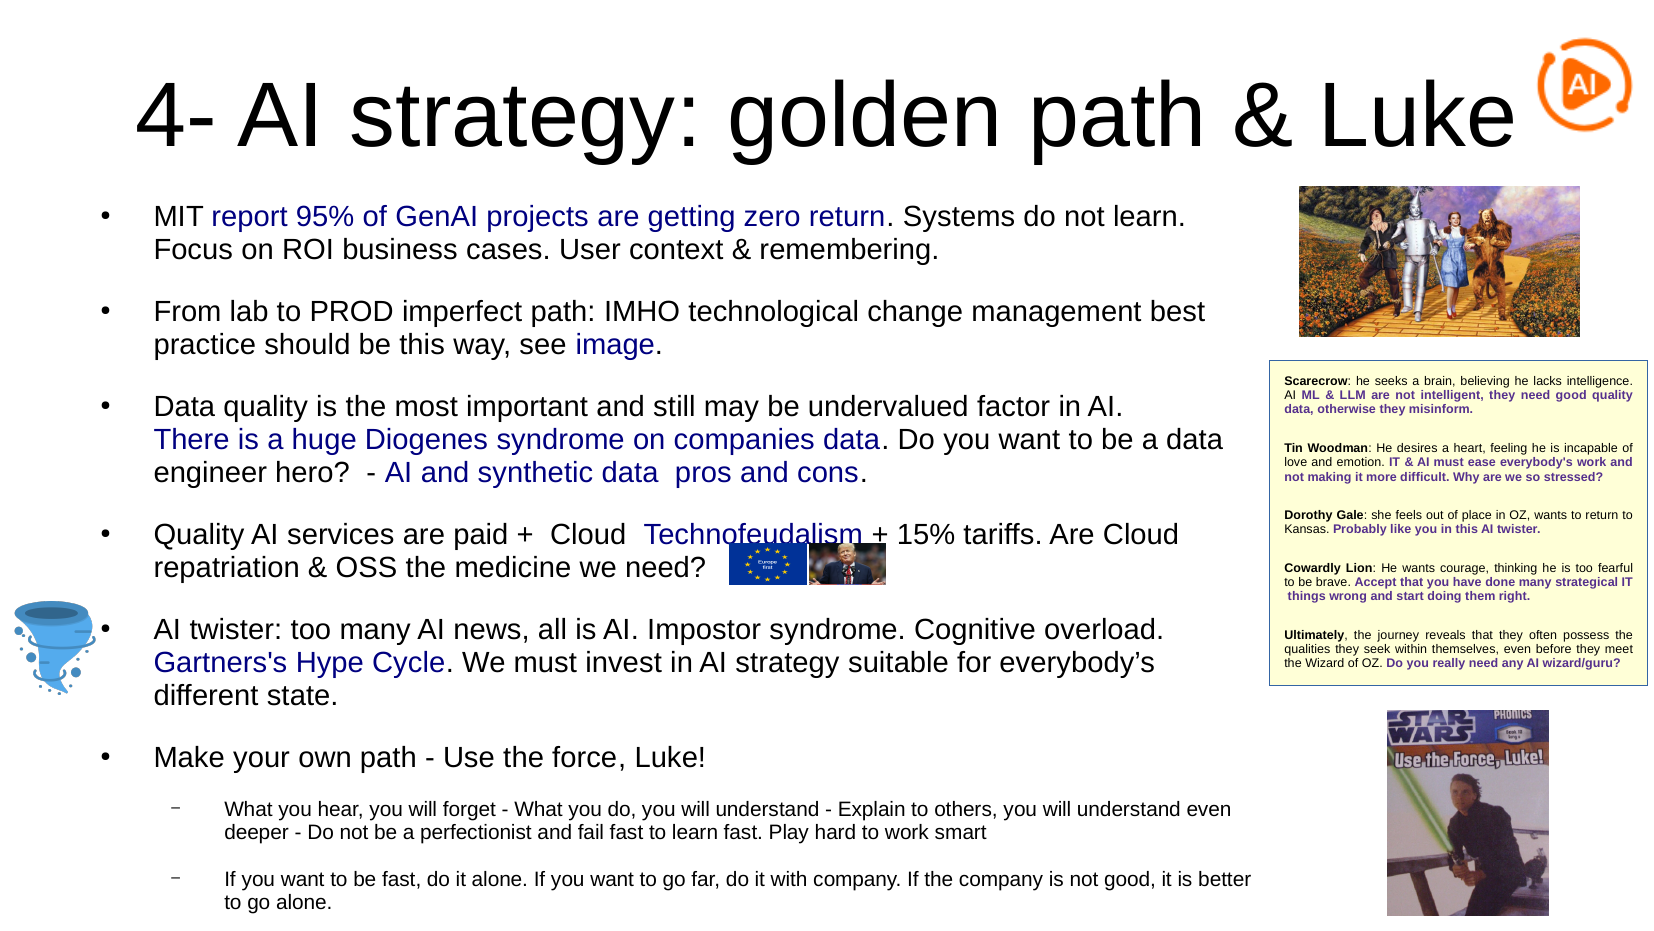

# 4- AI strategy: golden path & Luke
MIT report 95% of GenAI projects are getting zero return. Systems do not learn. Focus on ROI business cases. User context & remembering.
From lab to PROD imperfect path: IMHO technological change management best practice should be this way, see image.
Data quality is the most important and still may be undervalued factor in AI. There is a huge Diogenes syndrome on companies data. Do you want to be a data engineer hero? - AI and synthetic data pros and cons.
Quality AI services are paid + Cloud Technofeudalism + 15% tariffs. Are Cloud repatriation & OSS the medicine we need?
AI twister: too many AI news, all is AI. Impostor syndrome. Cognitive overload. Gartners's Hype Cycle. We must invest in AI strategy suitable for everybody’s different state.
Make your own path - Use the force, Luke!
What you hear, you will forget - What you do, you will understand - Explain to others, you will understand even deeper - Do not be a perfectionist and fail fast to learn fast. Play hard to work smart
If you want to be fast, do it alone. If you want to go far, do it with company. If the company is not good, it is better to go alone.
Scarecrow: he seeks a brain, believing he lacks intelligence. AI ML & LLM are not intelligent, they need good quality data, otherwise they misinform.
Tin Woodman: He desires a heart, feeling he is incapable of love and emotion. IT & AI must ease everybody's work and not making it more difficult. Why are we so stressed?
Dorothy Gale: she feels out of place in OZ, wants to return to Kansas. Probably like you in this AI twister.
Cowardly Lion: He wants courage, thinking he is too fearful to be brave. Accept that you have done many strategical IT things wrong and start doing them right.
Ultimately, the journey reveals that they often possess the qualities they seek within themselves, even before they meet the Wizard of OZ. Do you really need any AI wizard/guru?